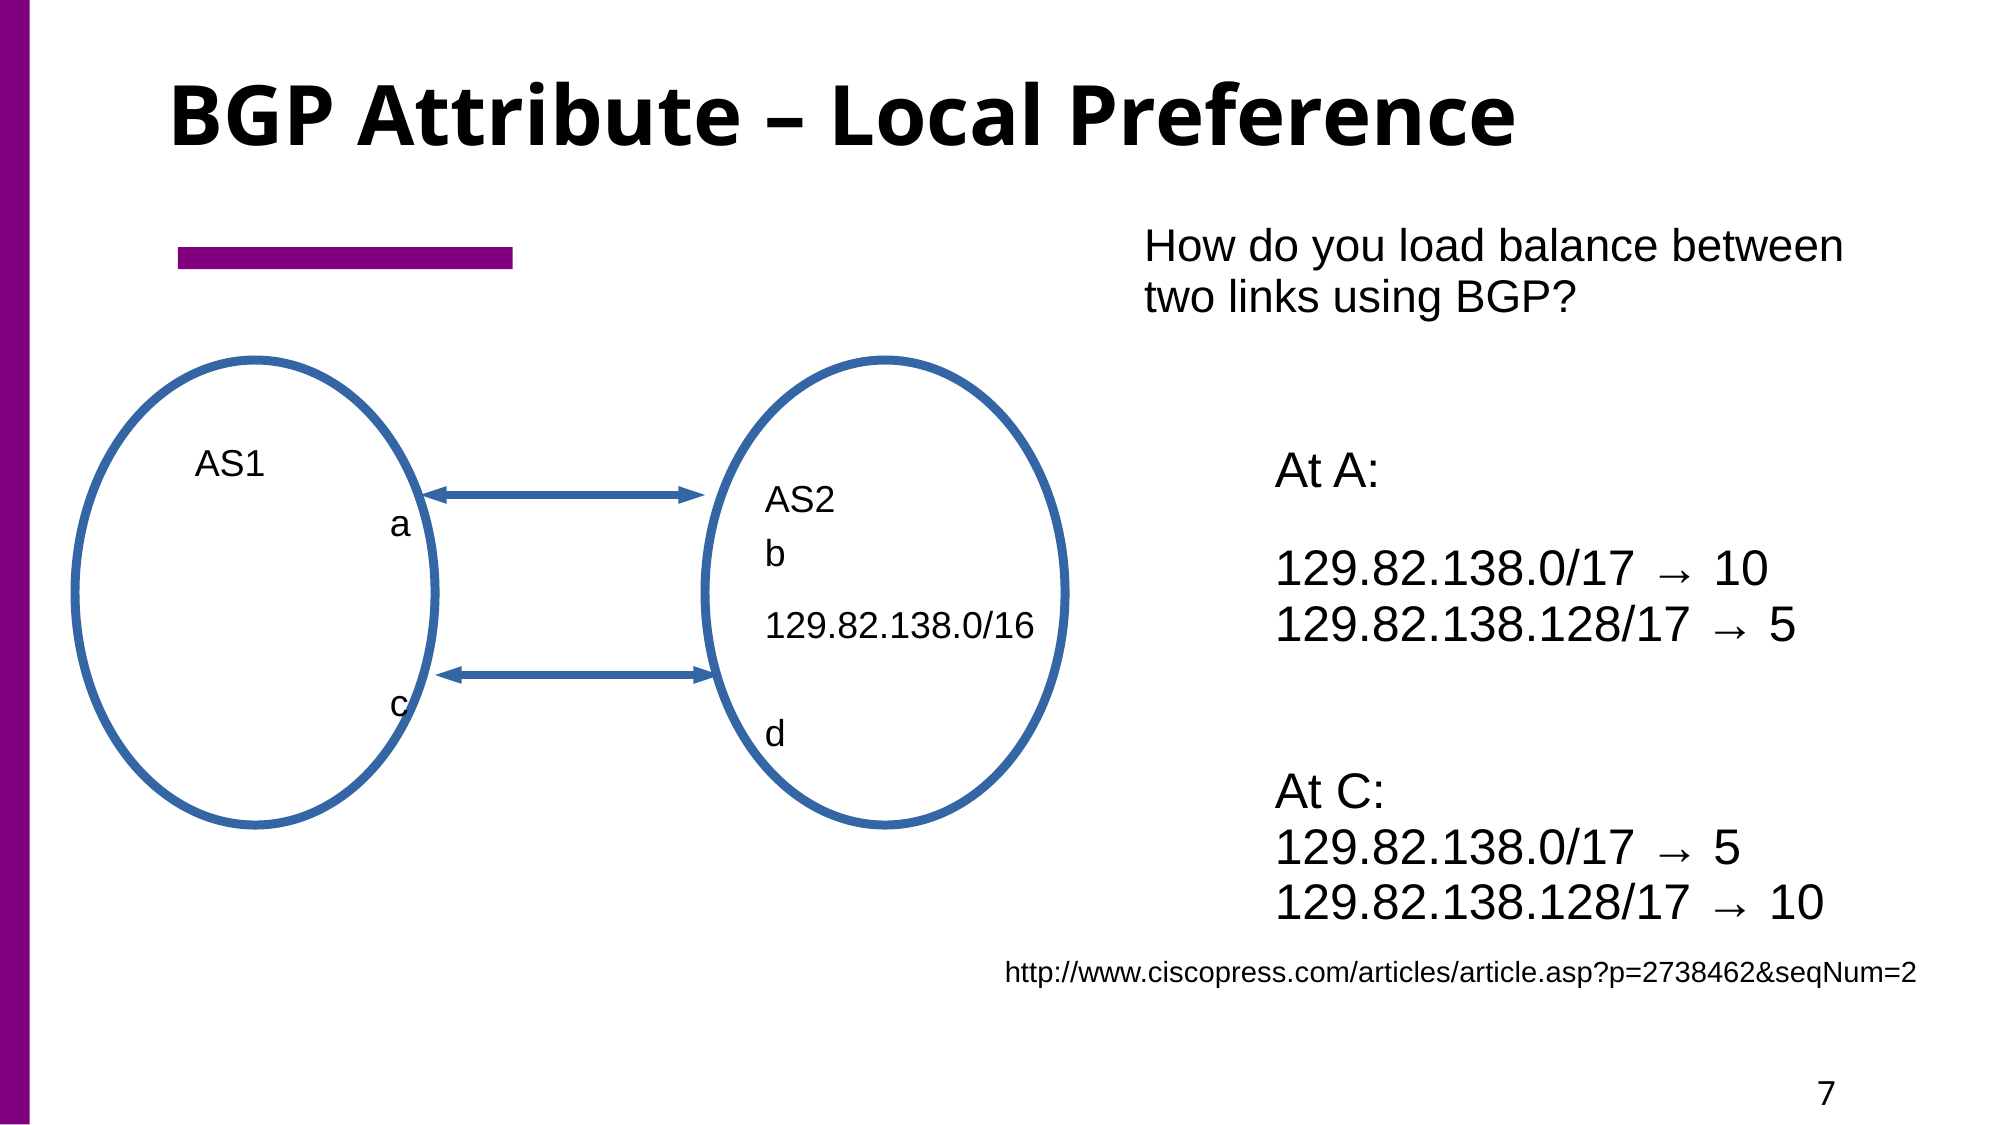

# BGP Attribute – Local Preference
How do you load balance between
two links using BGP?
AS1
At A:
129.82.138.0/17 → 10
129.82.138.128/17 → 5
At C:
129.82.138.0/17 → 5
129.82.138.128/17 → 10
AS2
129.82.138.0/16
a
b
c
d
http://www.ciscopress.com/articles/article.asp?p=2738462&seqNum=2